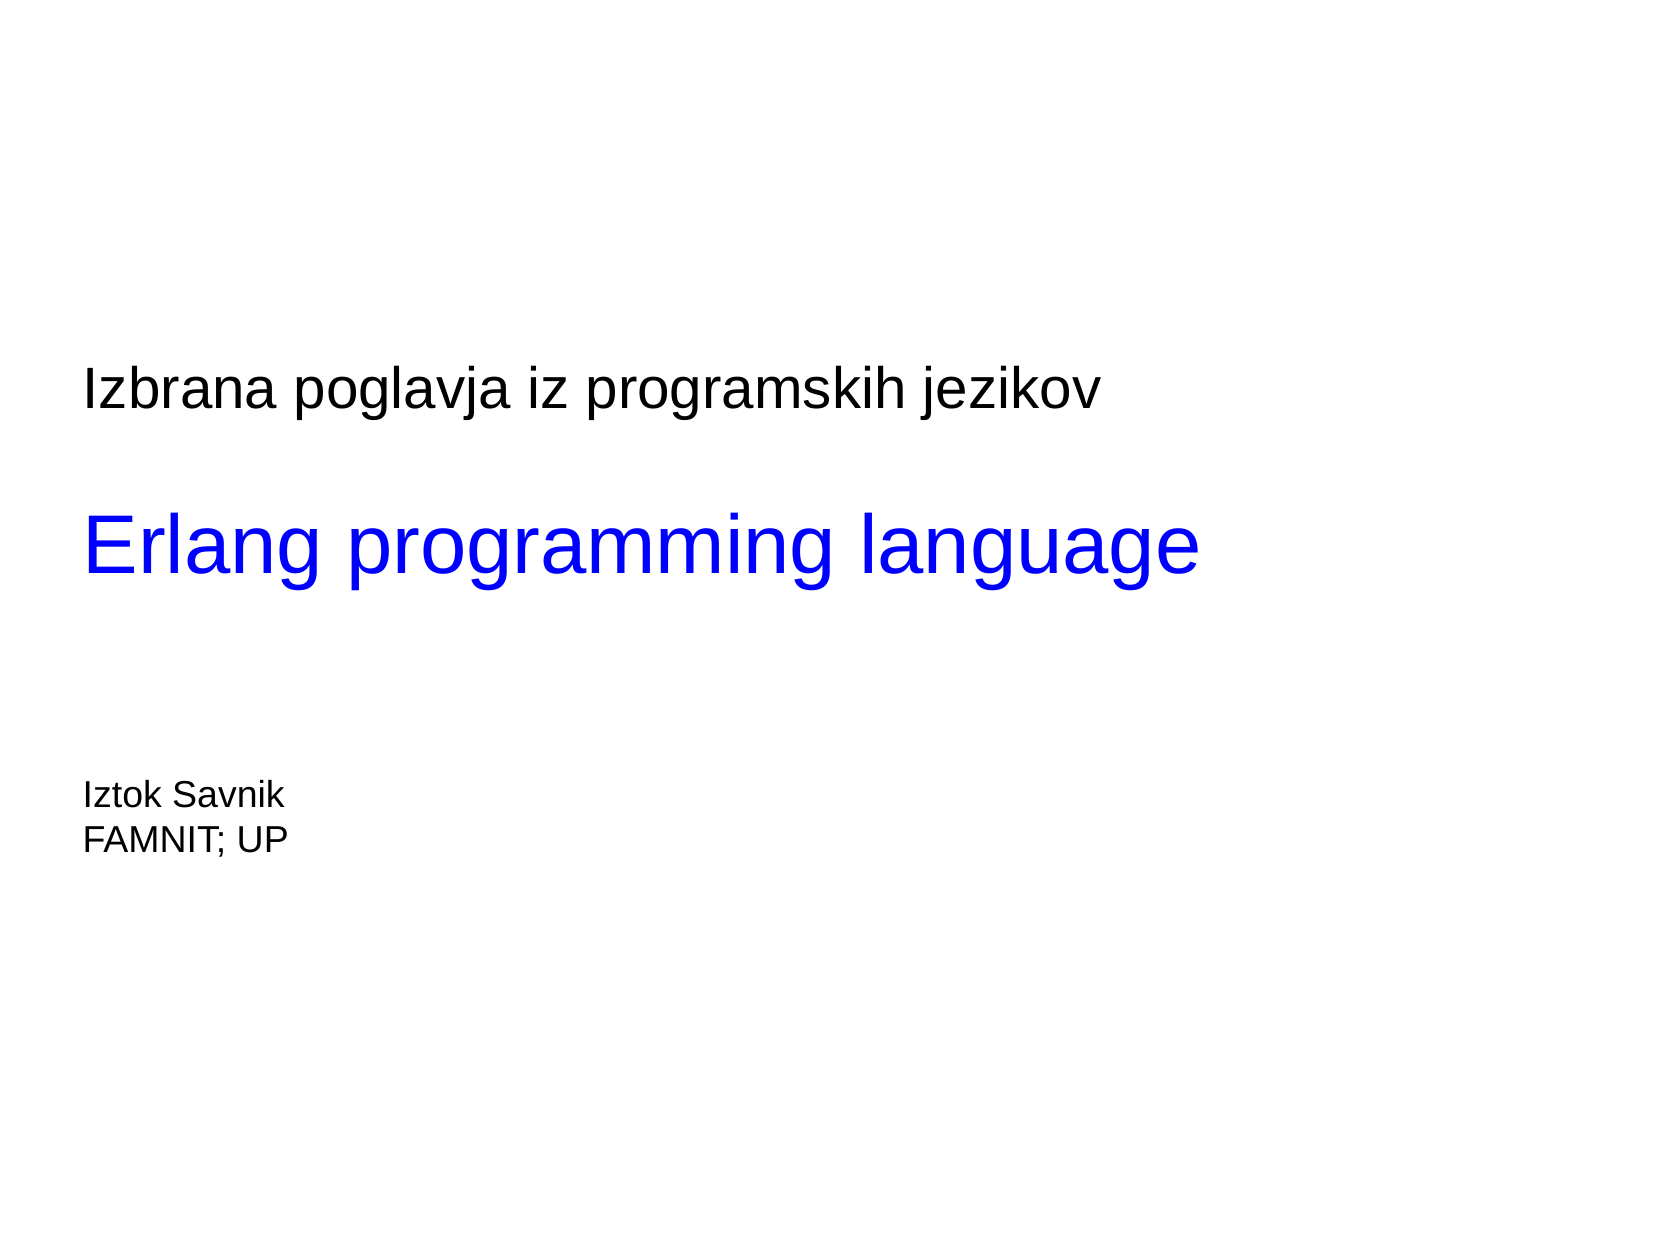

Izbrana poglavja iz programskih jezikov
Erlang programming language
Iztok Savnik
FAMNIT; UP